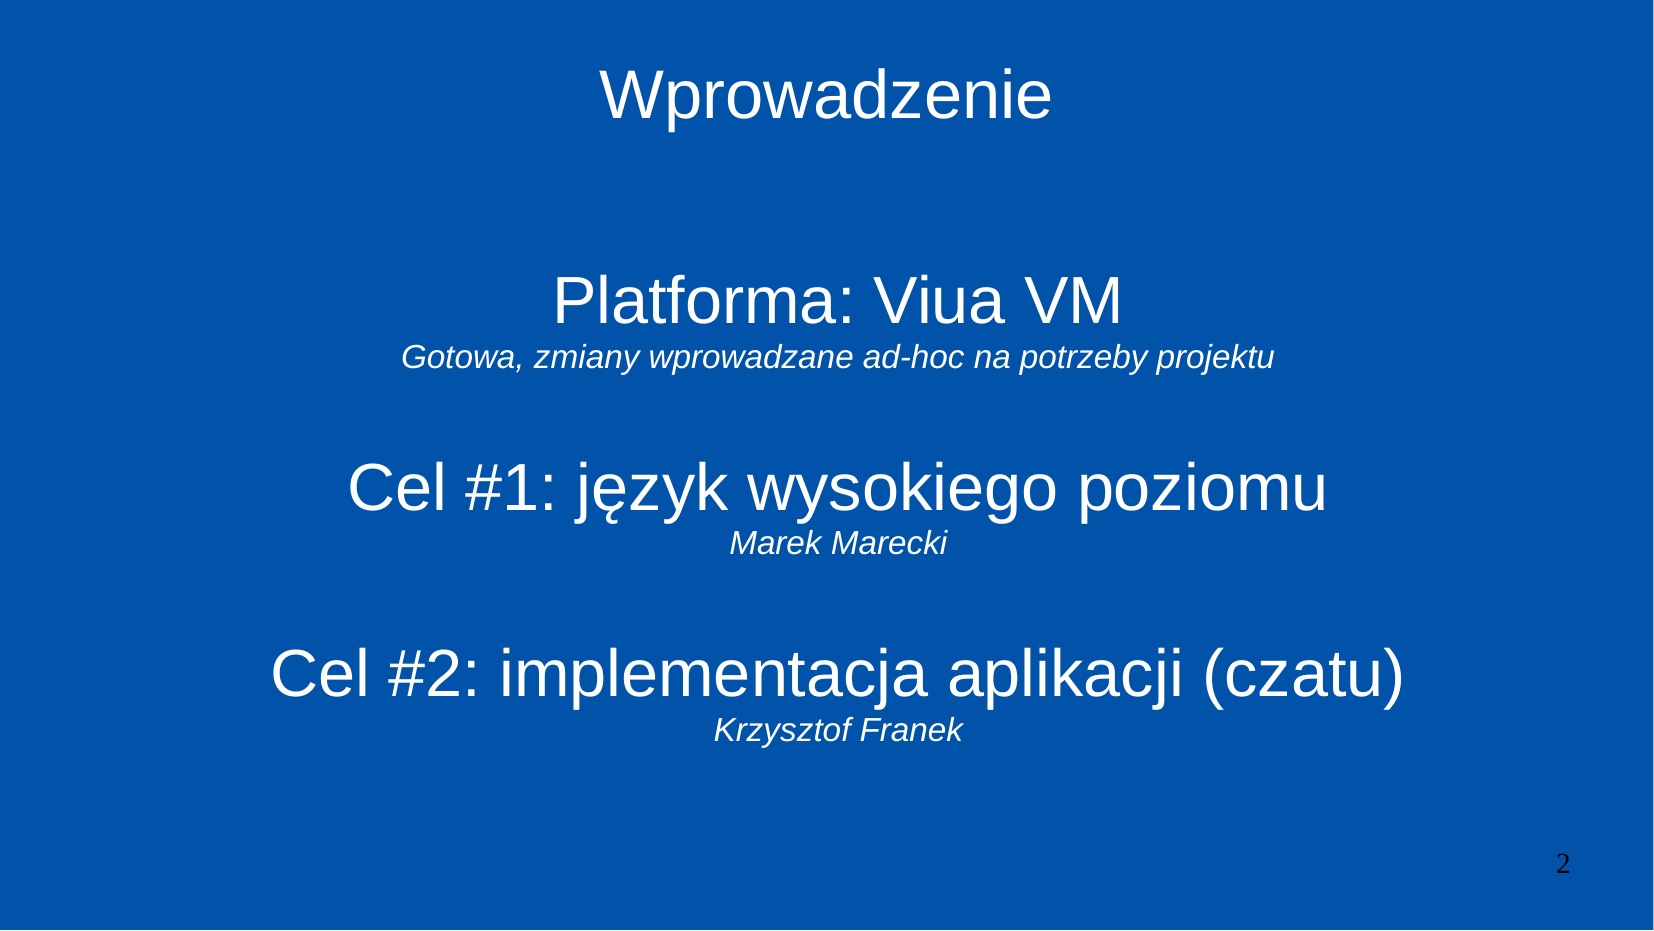

# Wprowadzenie
Platforma: Viua VM
Gotowa, zmiany wprowadzane ad-hoc na potrzeby projektu
Cel #1: język wysokiego poziomu
Marek Marecki
Cel #2: implementacja aplikacji (czatu)
Krzysztof Franek
2